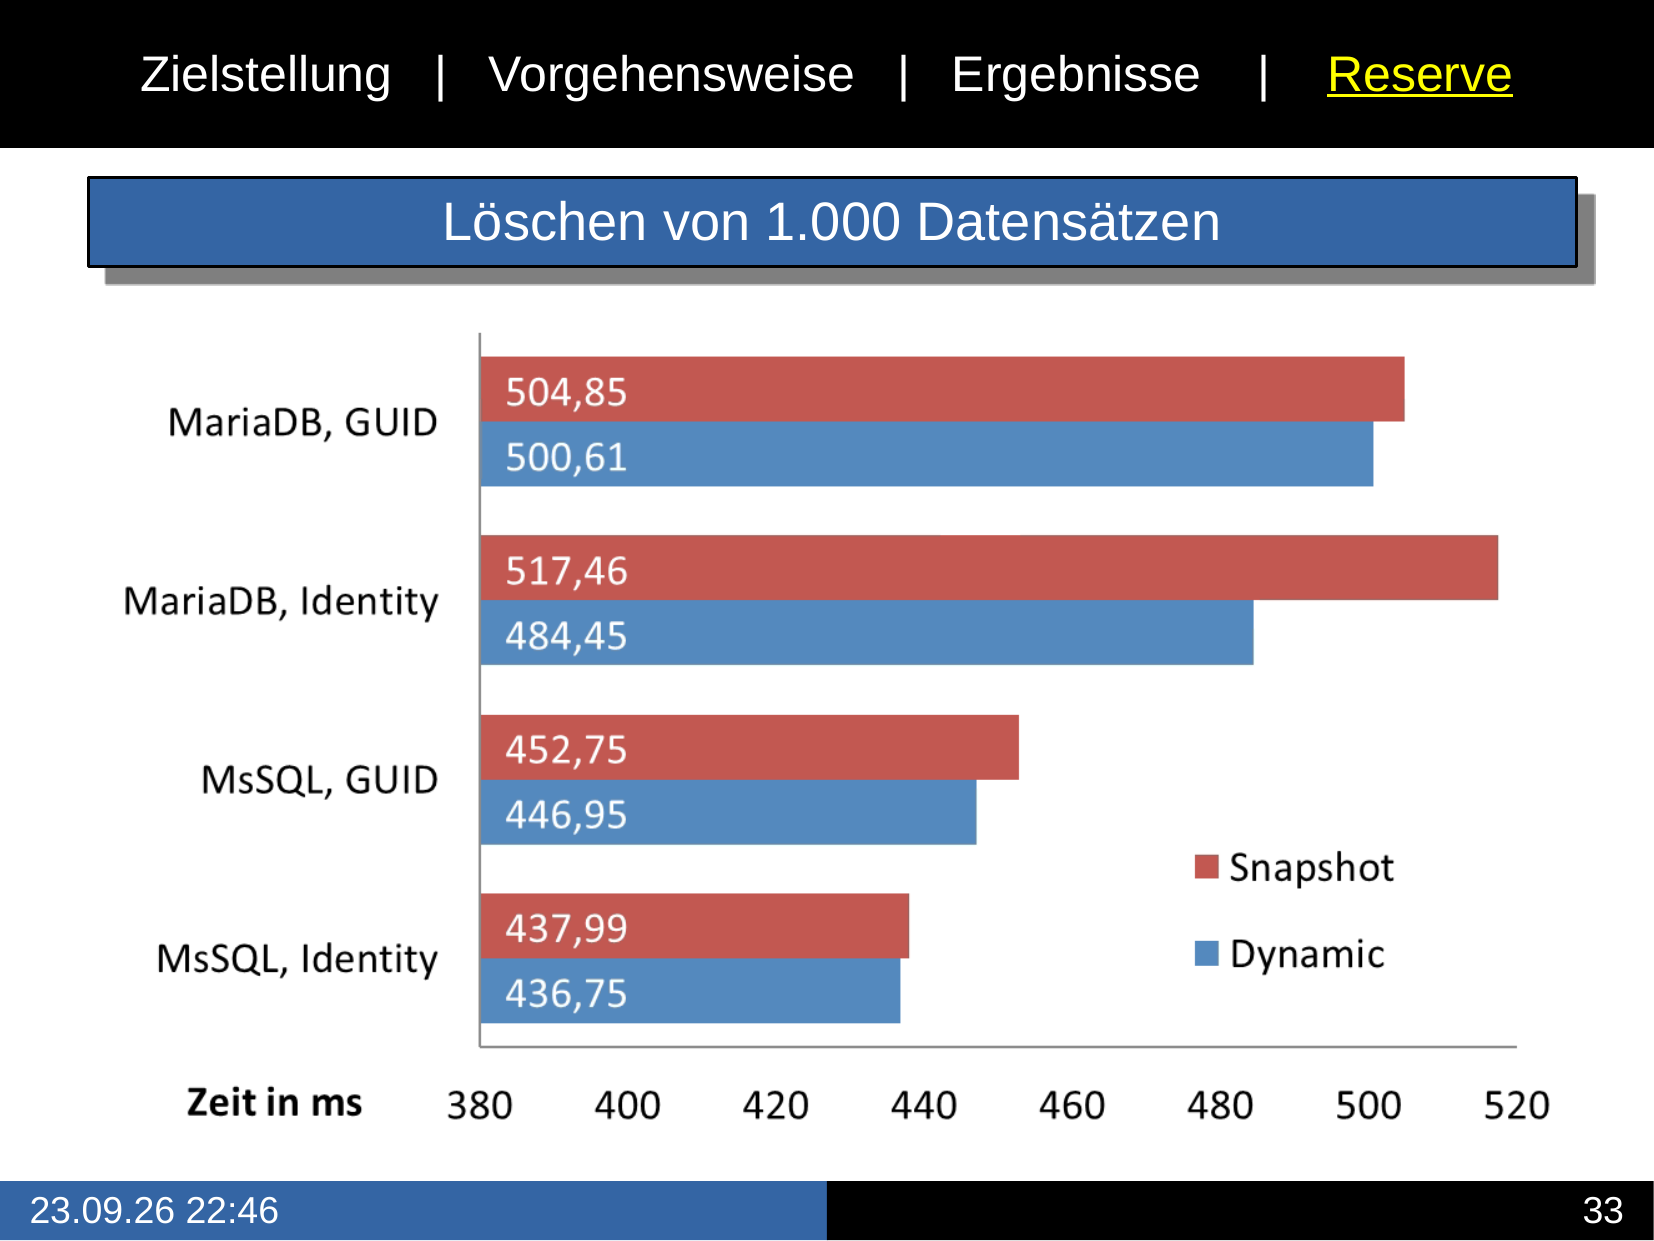

Zielstellung | Vorgehensweise | Ergebnisse | Reserve
Löschen von 1.000 Datensätzen
#
33